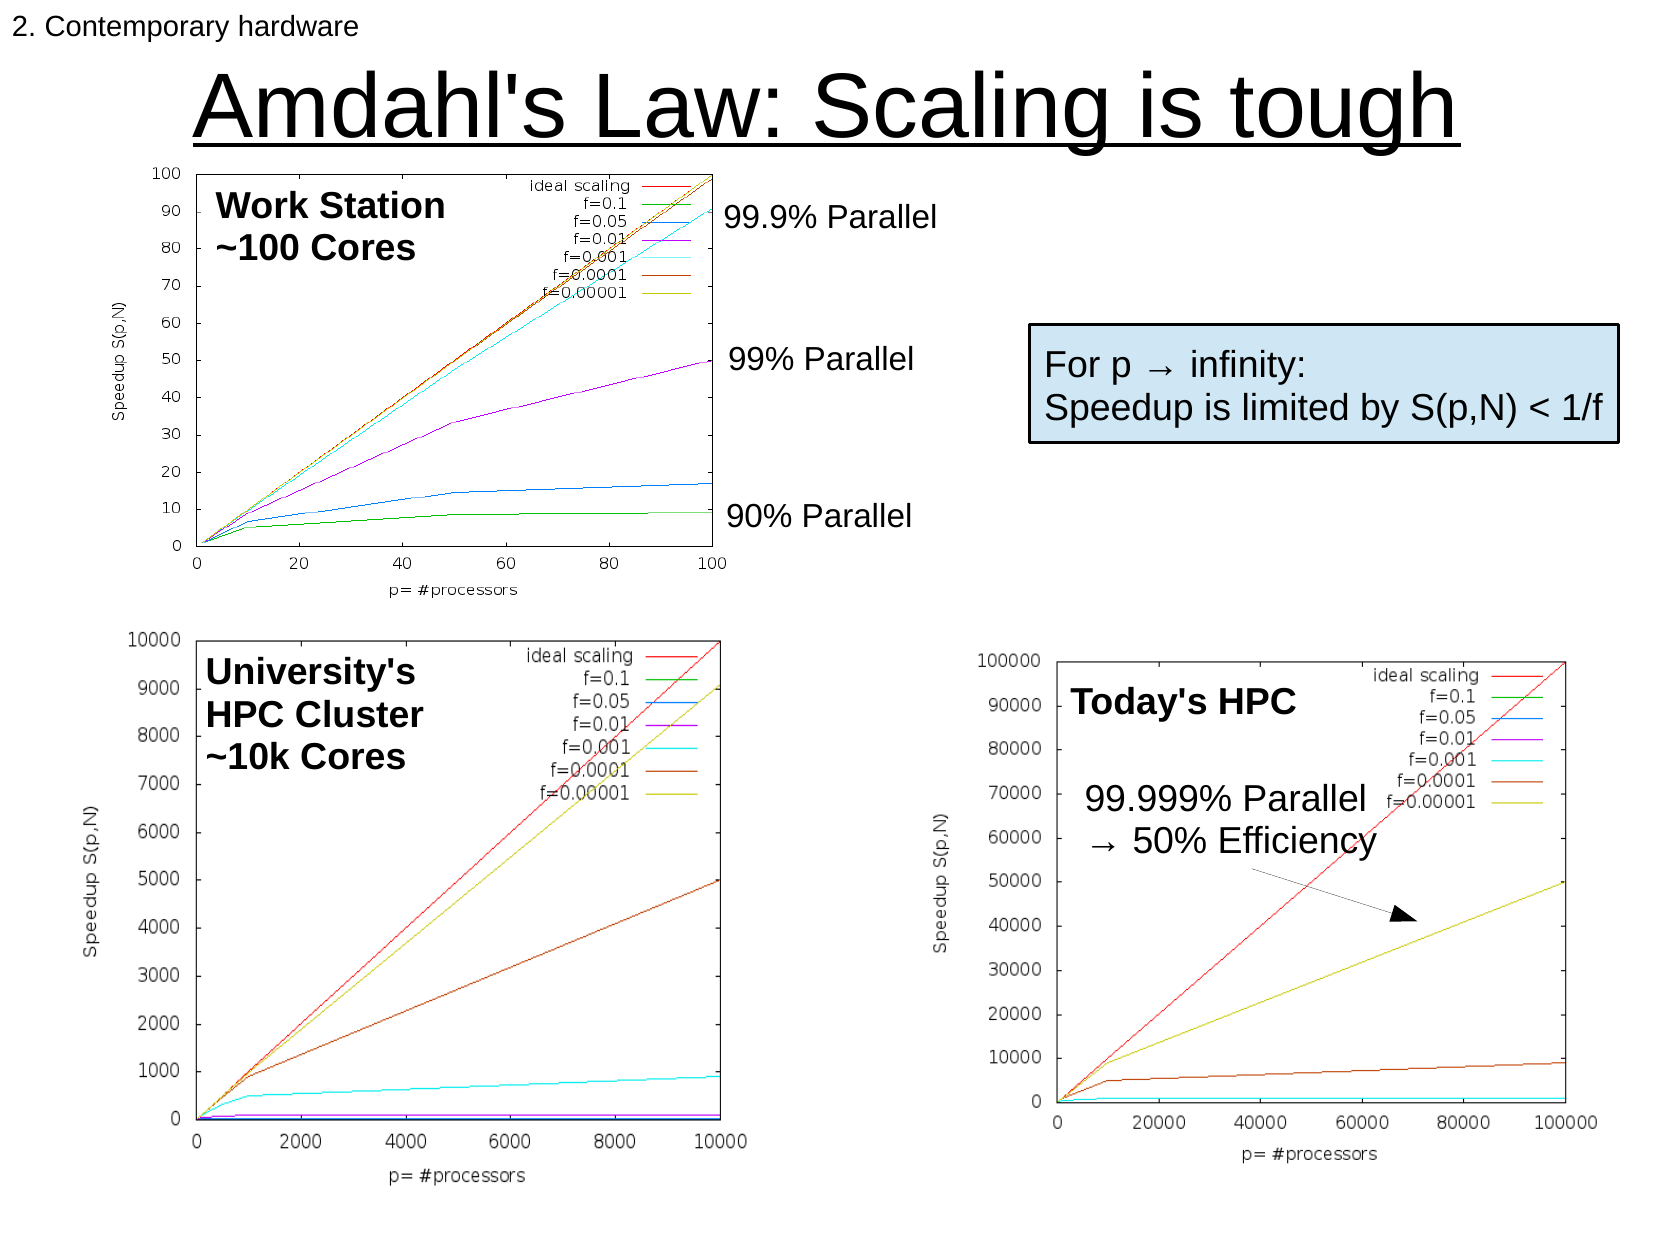

# Amdahl's Law: Scaling is tough
2. Contemporary hardware
Work Station
~100 Cores
99.9% Parallel
99% Parallel
For p → infinity:
Speedup is limited by S(p,N) < 1/f
90% Parallel
University's
HPC Cluster
~10k Cores
Today's HPC
99.999% Parallel
→ 50% Efficiency